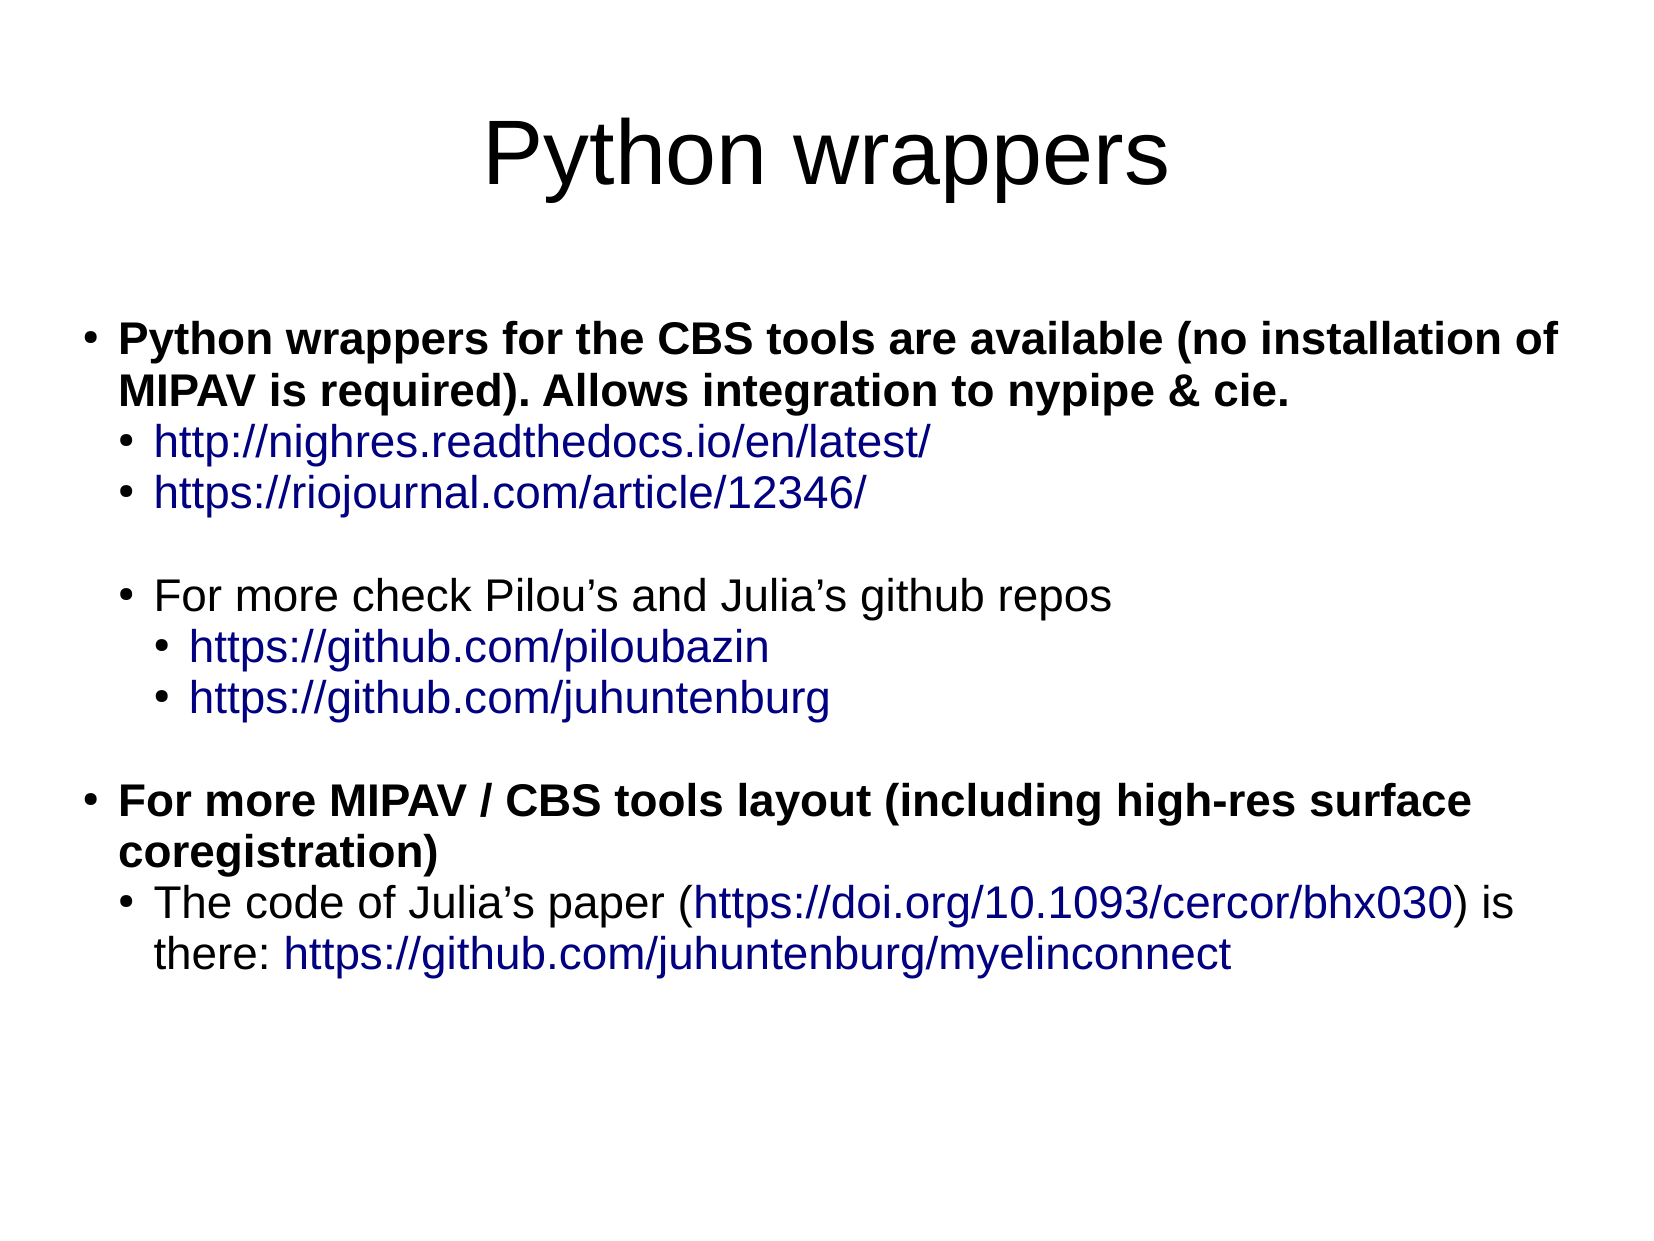

# Python wrappers
Python wrappers for the CBS tools are available (no installation of MIPAV is required). Allows integration to nypipe & cie.
http://nighres.readthedocs.io/en/latest/
https://riojournal.com/article/12346/
For more check Pilou’s and Julia’s github repos
https://github.com/piloubazin
https://github.com/juhuntenburg
For more MIPAV / CBS tools layout (including high-res surface coregistration)
The code of Julia’s paper (https://doi.org/10.1093/cercor/bhx030) is there: https://github.com/juhuntenburg/myelinconnect